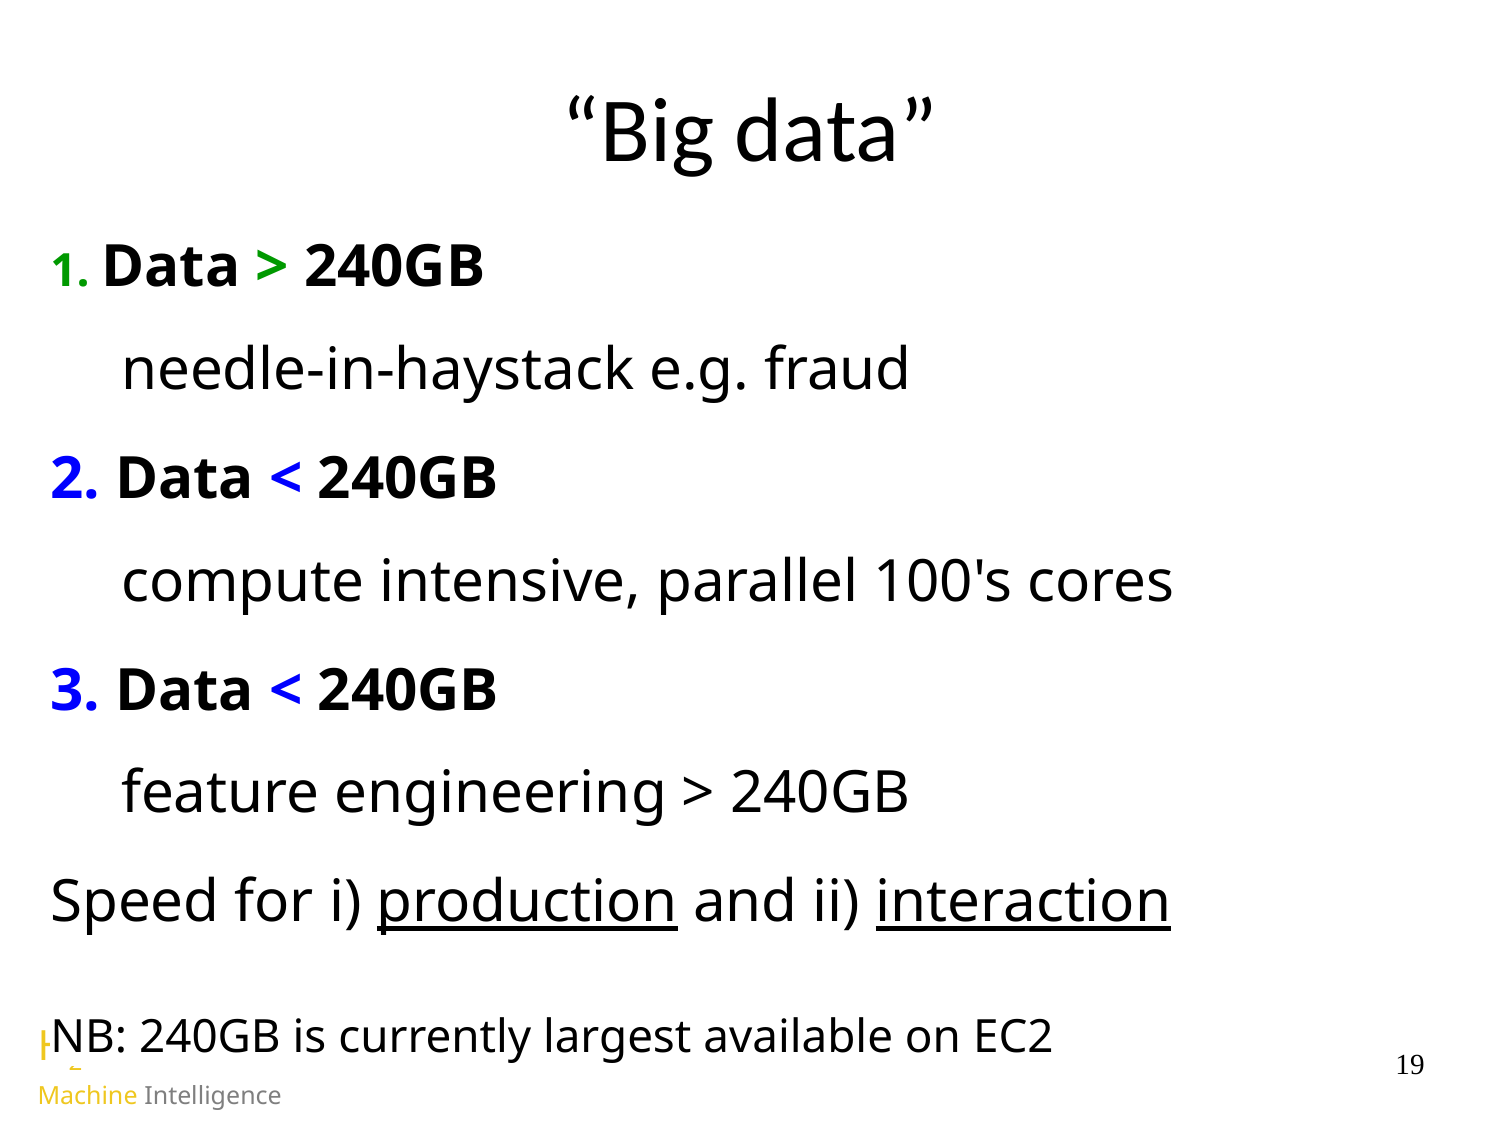

# “Big data”
1. Data > 240GB
needle-in-haystack e.g. fraud
2. Data < 240GB
compute intensive, parallel 100's cores
3. Data < 240GB
feature engineering > 240GB
Speed for i) production and ii) interaction
NB: 240GB is currently largest available on EC2
19